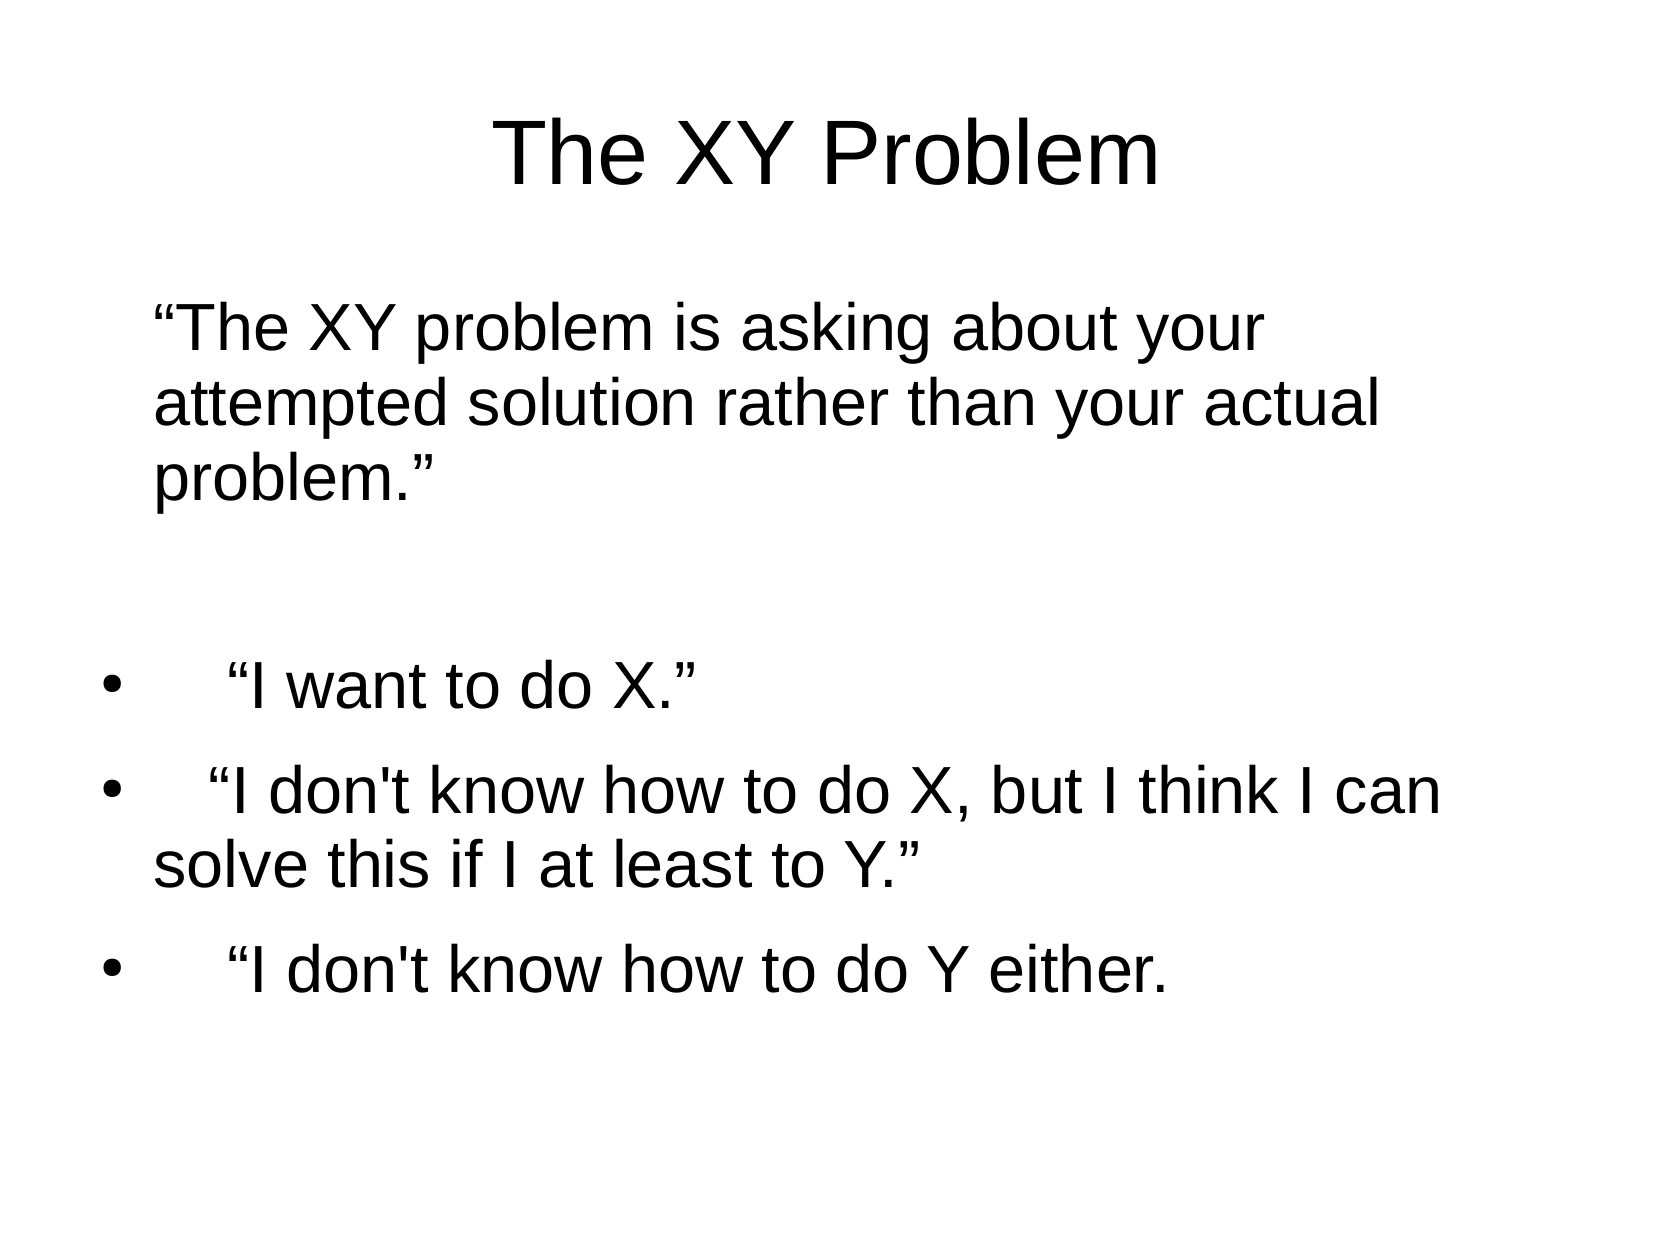

# The XY Problem
“The XY problem is asking about your attempted solution rather than your actual problem.”
 “I want to do X.”
 “I don't know how to do X, but I think I can solve this if I at least to Y.”
 “I don't know how to do Y either.